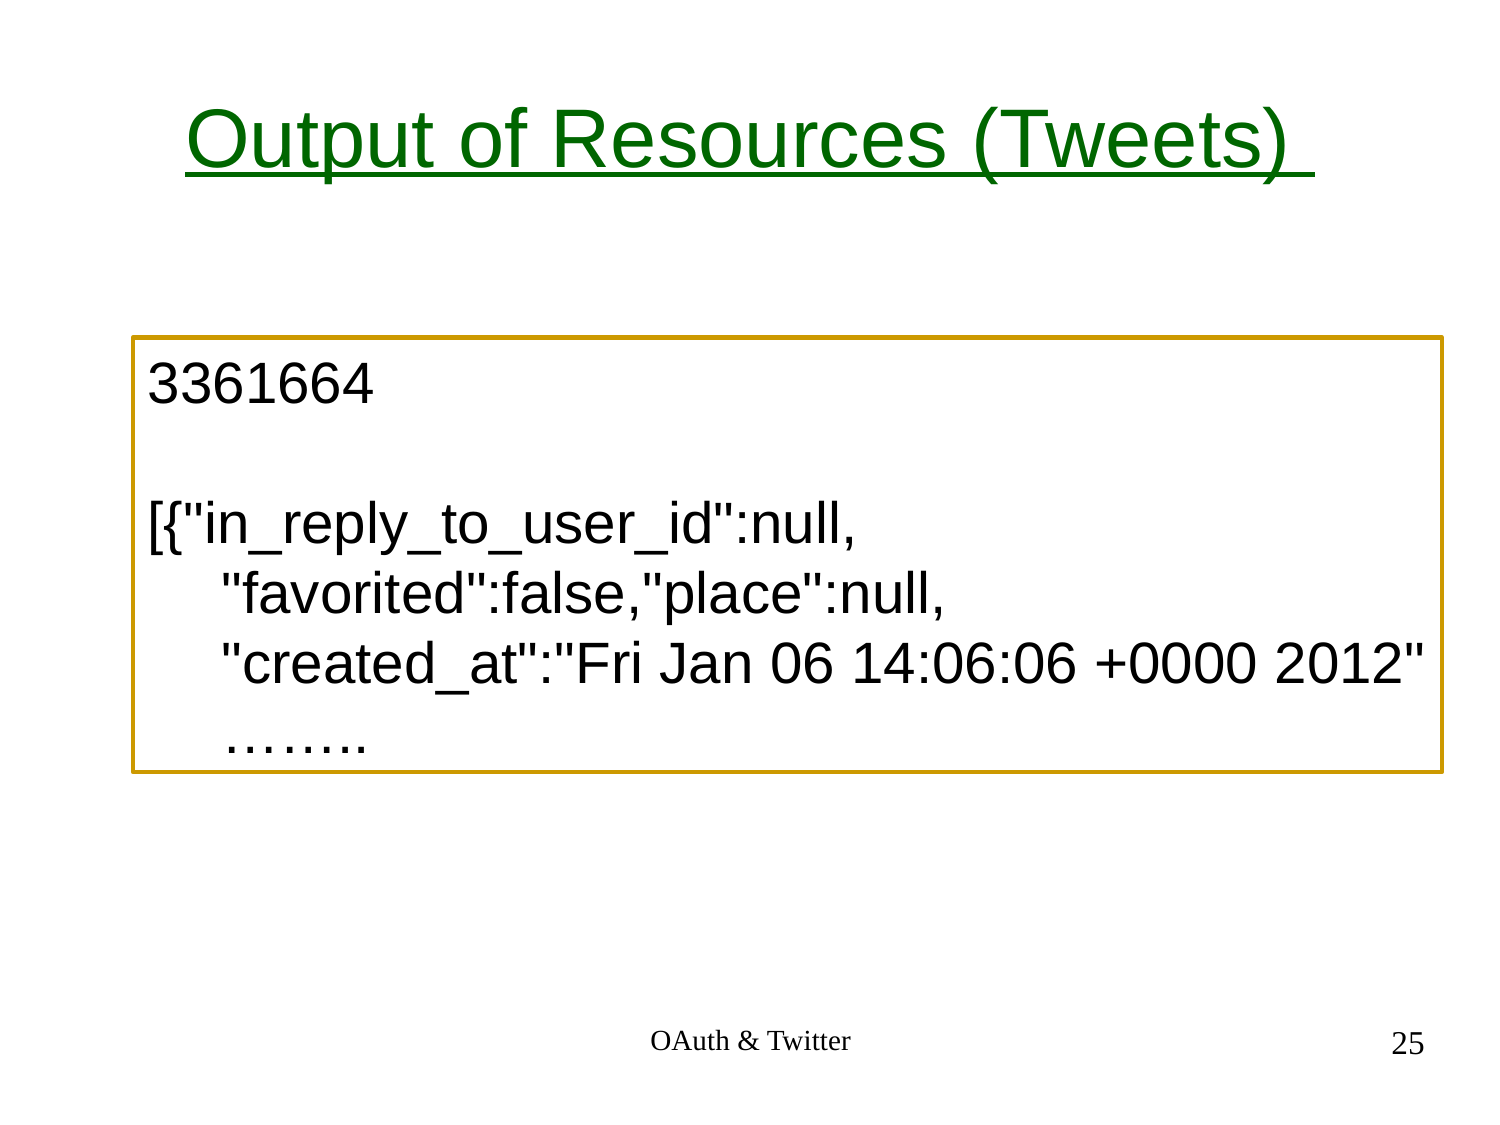

# Output of Resources (Tweets)
3361664
[{"in_reply_to_user_id":null,
	"favorited":false,"place":null,
	"created_at":"Fri Jan 06 14:06:06 +0000 2012"
	……..
OAuth & Twitter
25